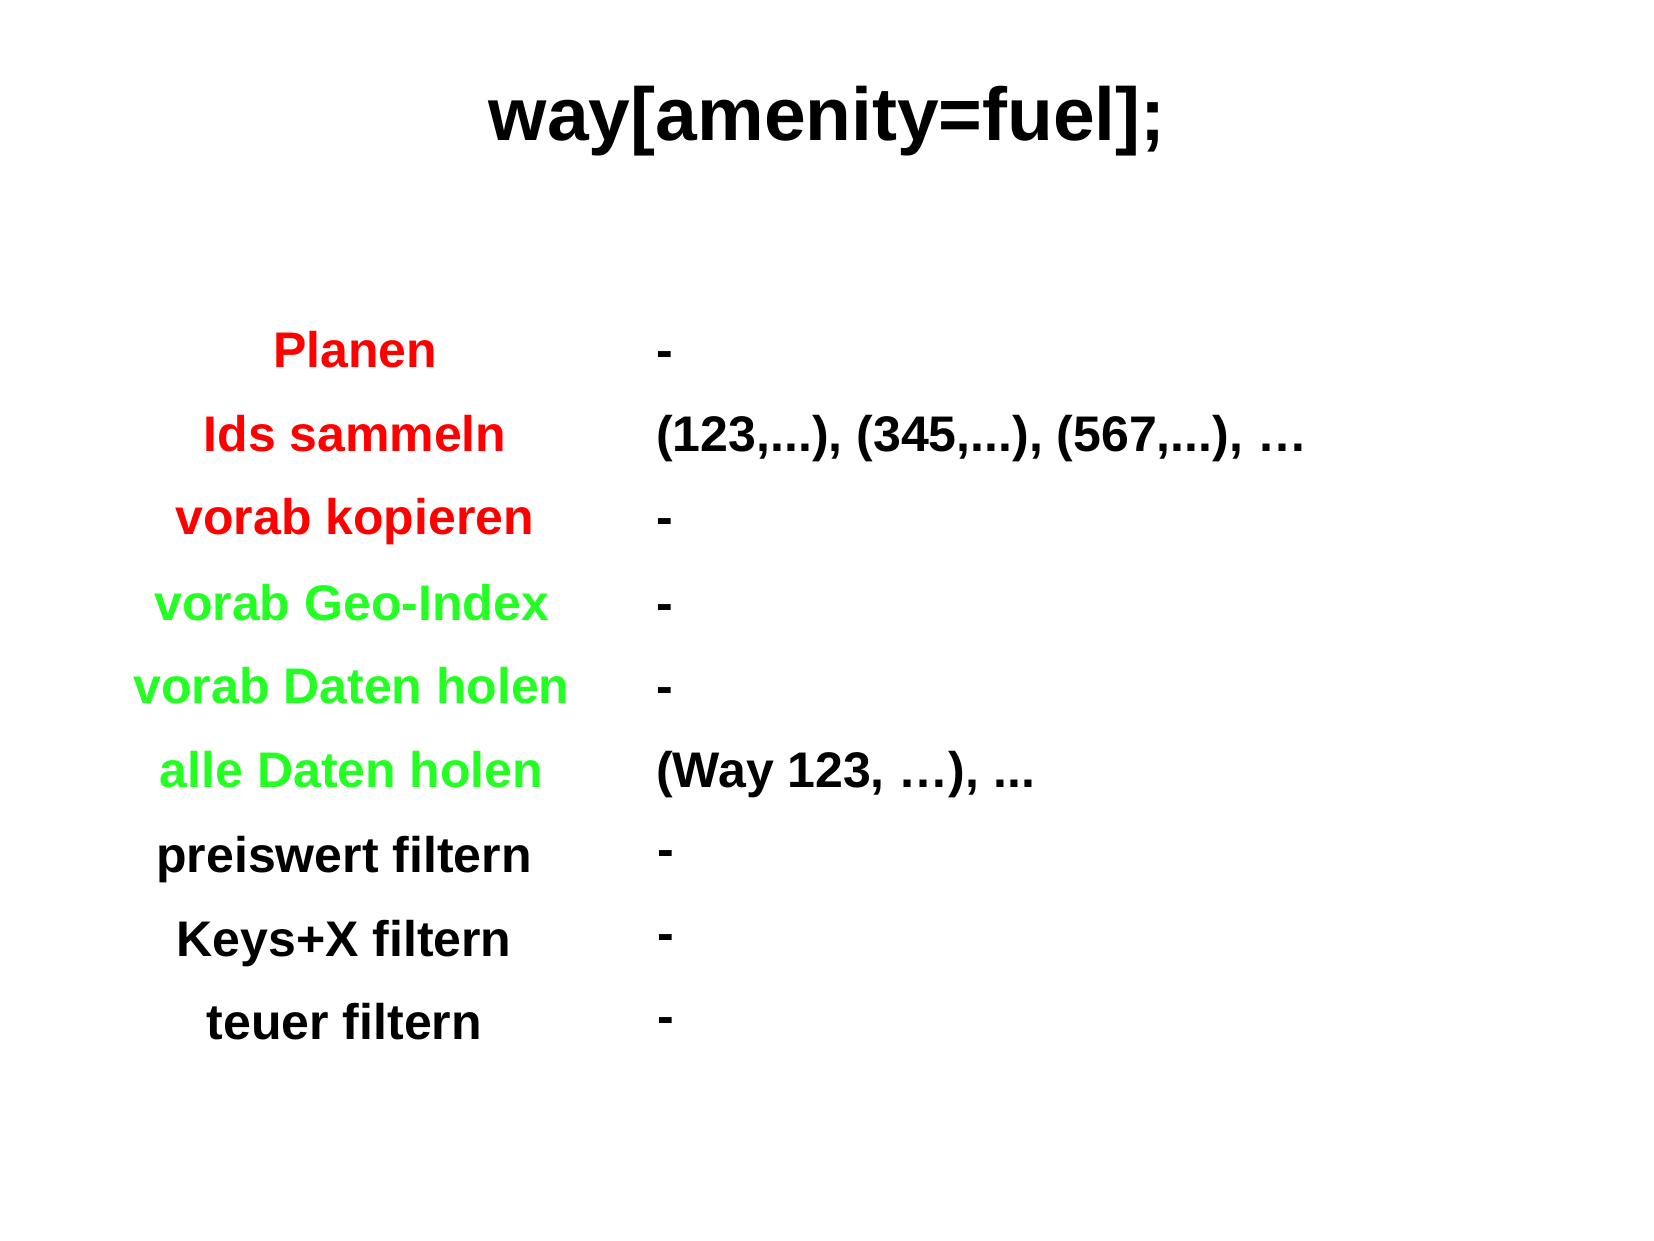

way[amenity=fuel];
-
(123,...), (345,...), (567,...), …
-
Planen
Ids sammeln
vorab kopieren
vorab Geo-Index
vorab Daten holen
alle Daten holen
-
-
(Way 123, …), ...
-
-
-
preiswert filtern
Keys+X filtern
teuer filtern